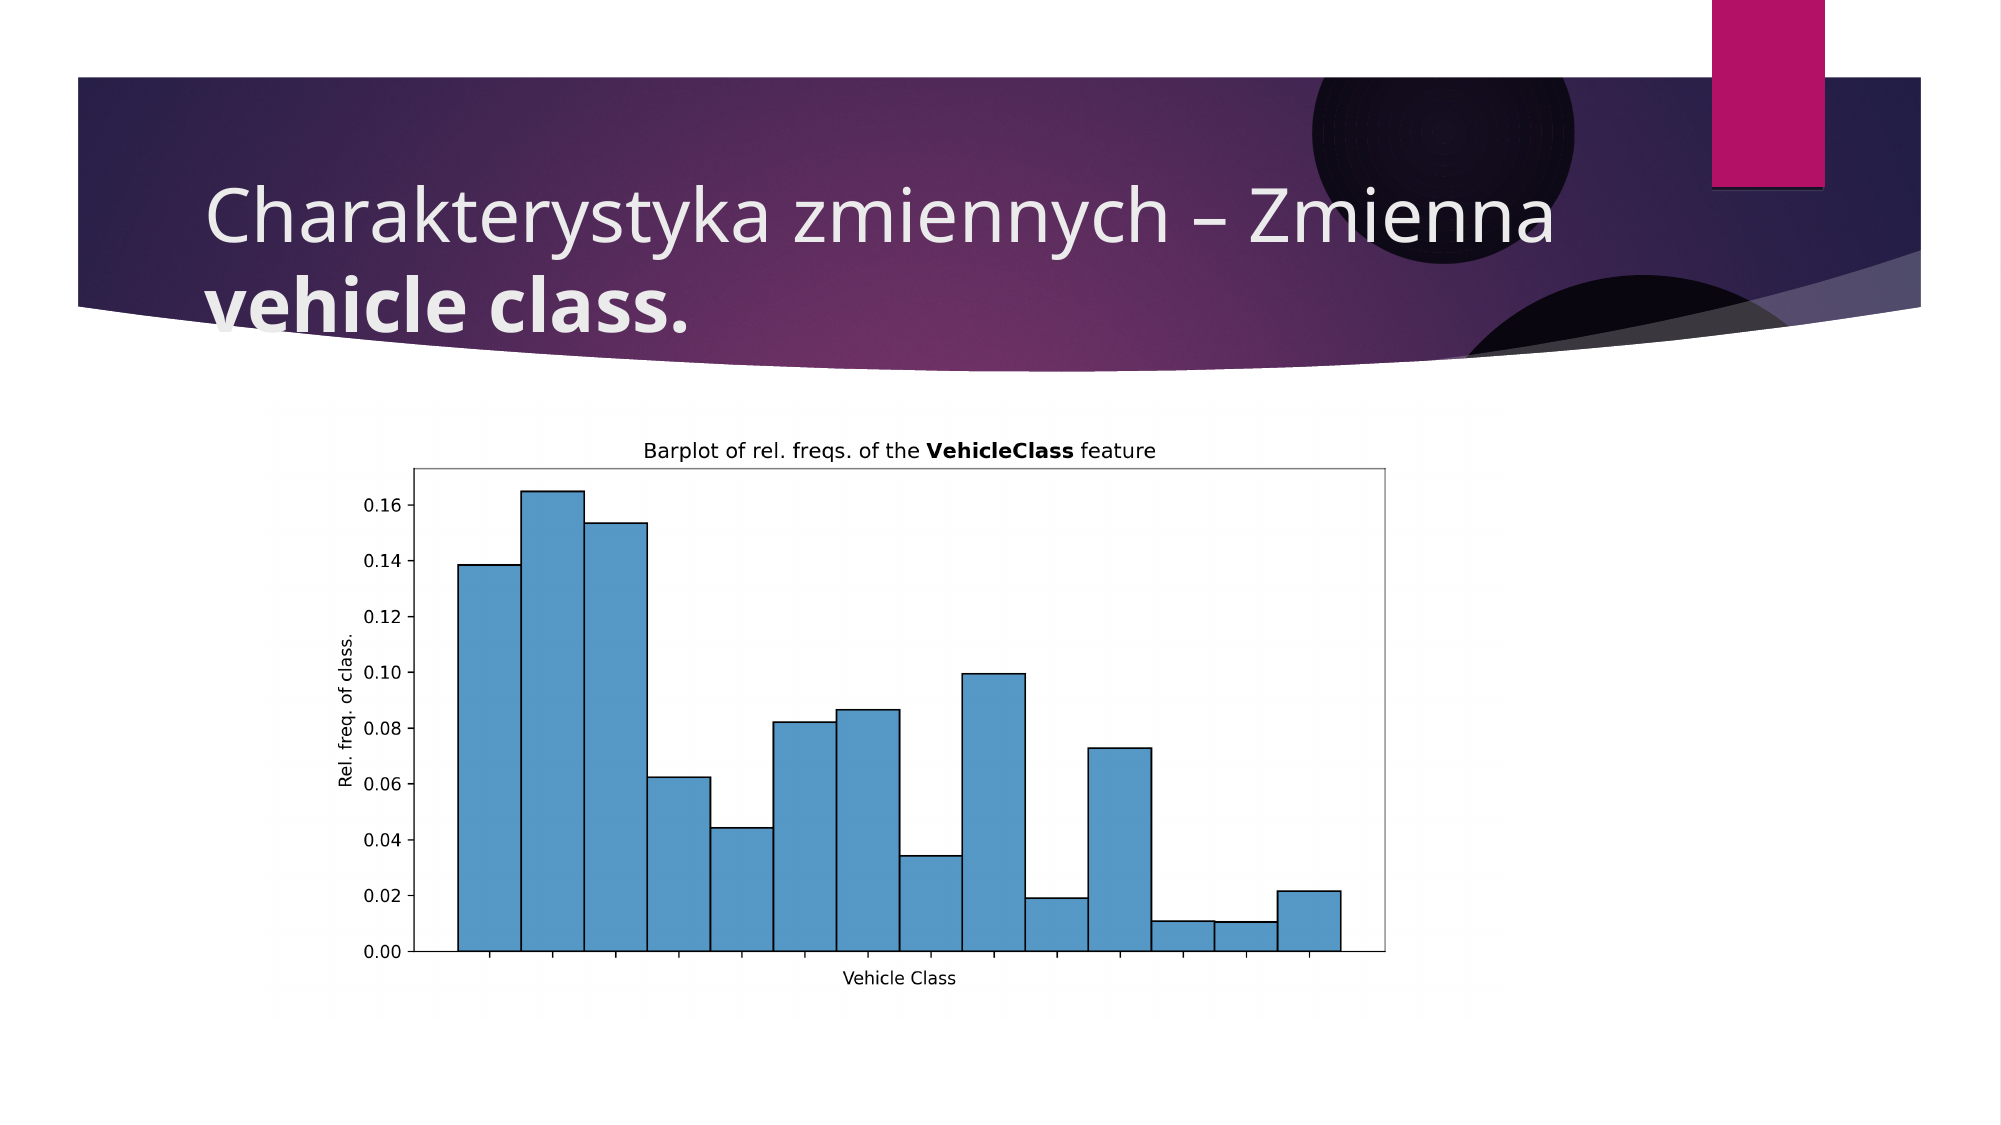

# Charakterystyka zmiennych – Zmienna vehicle class.